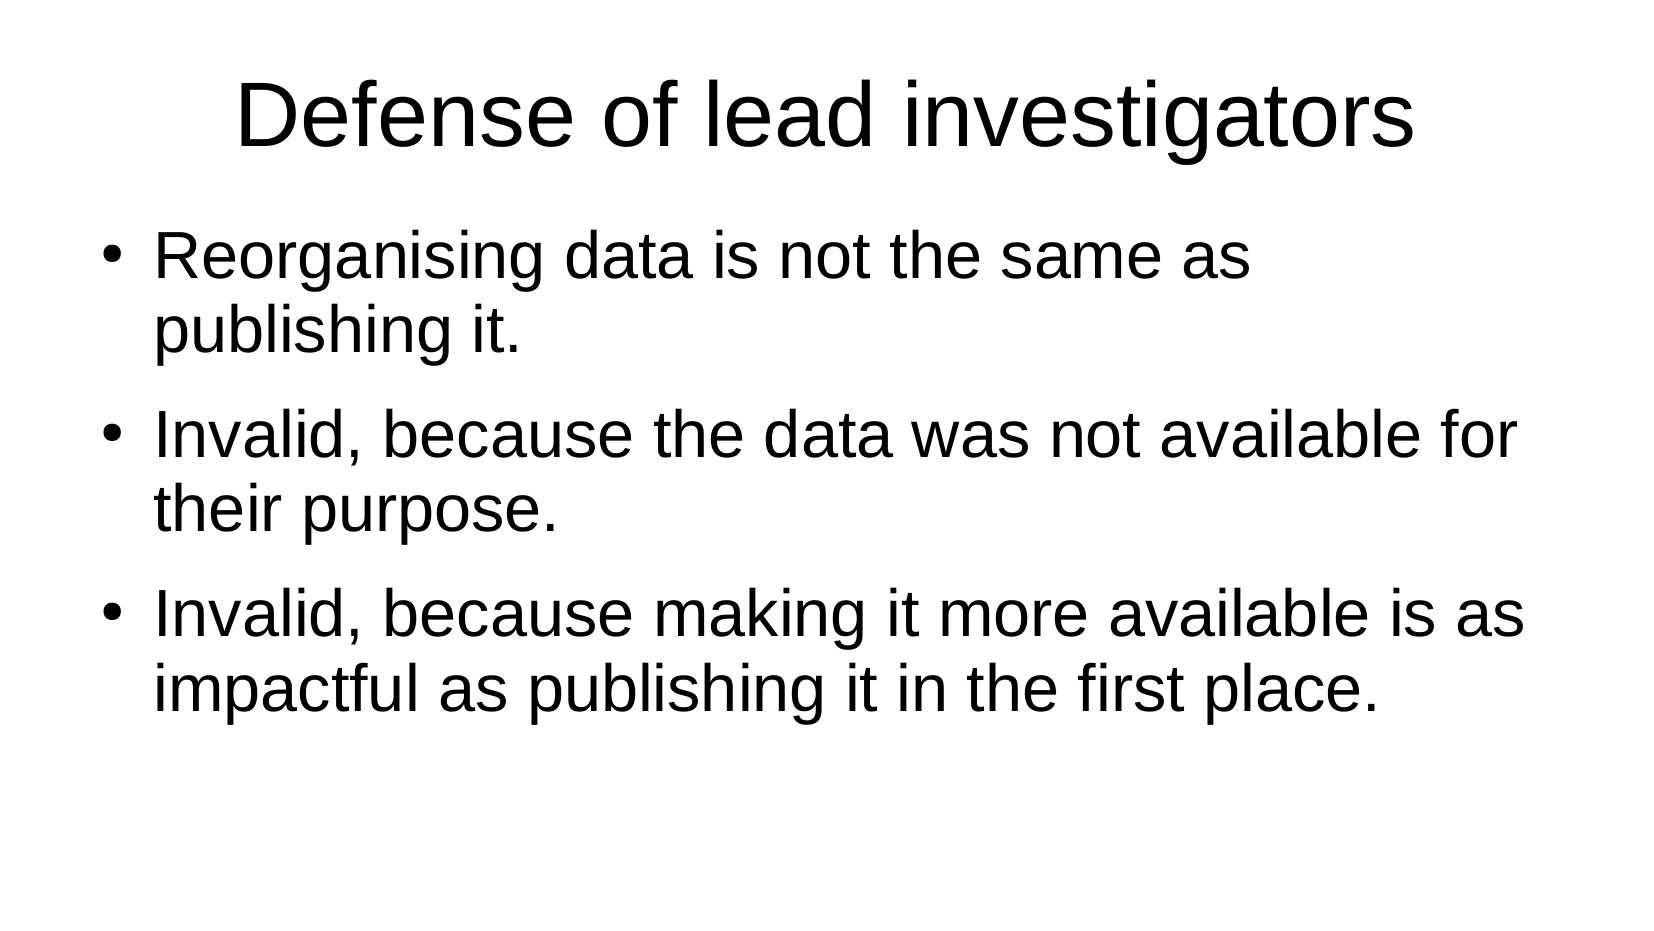

# Defense of lead investigators
Reorganising data is not the same as publishing it.
Invalid, because the data was not available for their purpose.
Invalid, because making it more available is as impactful as publishing it in the first place.